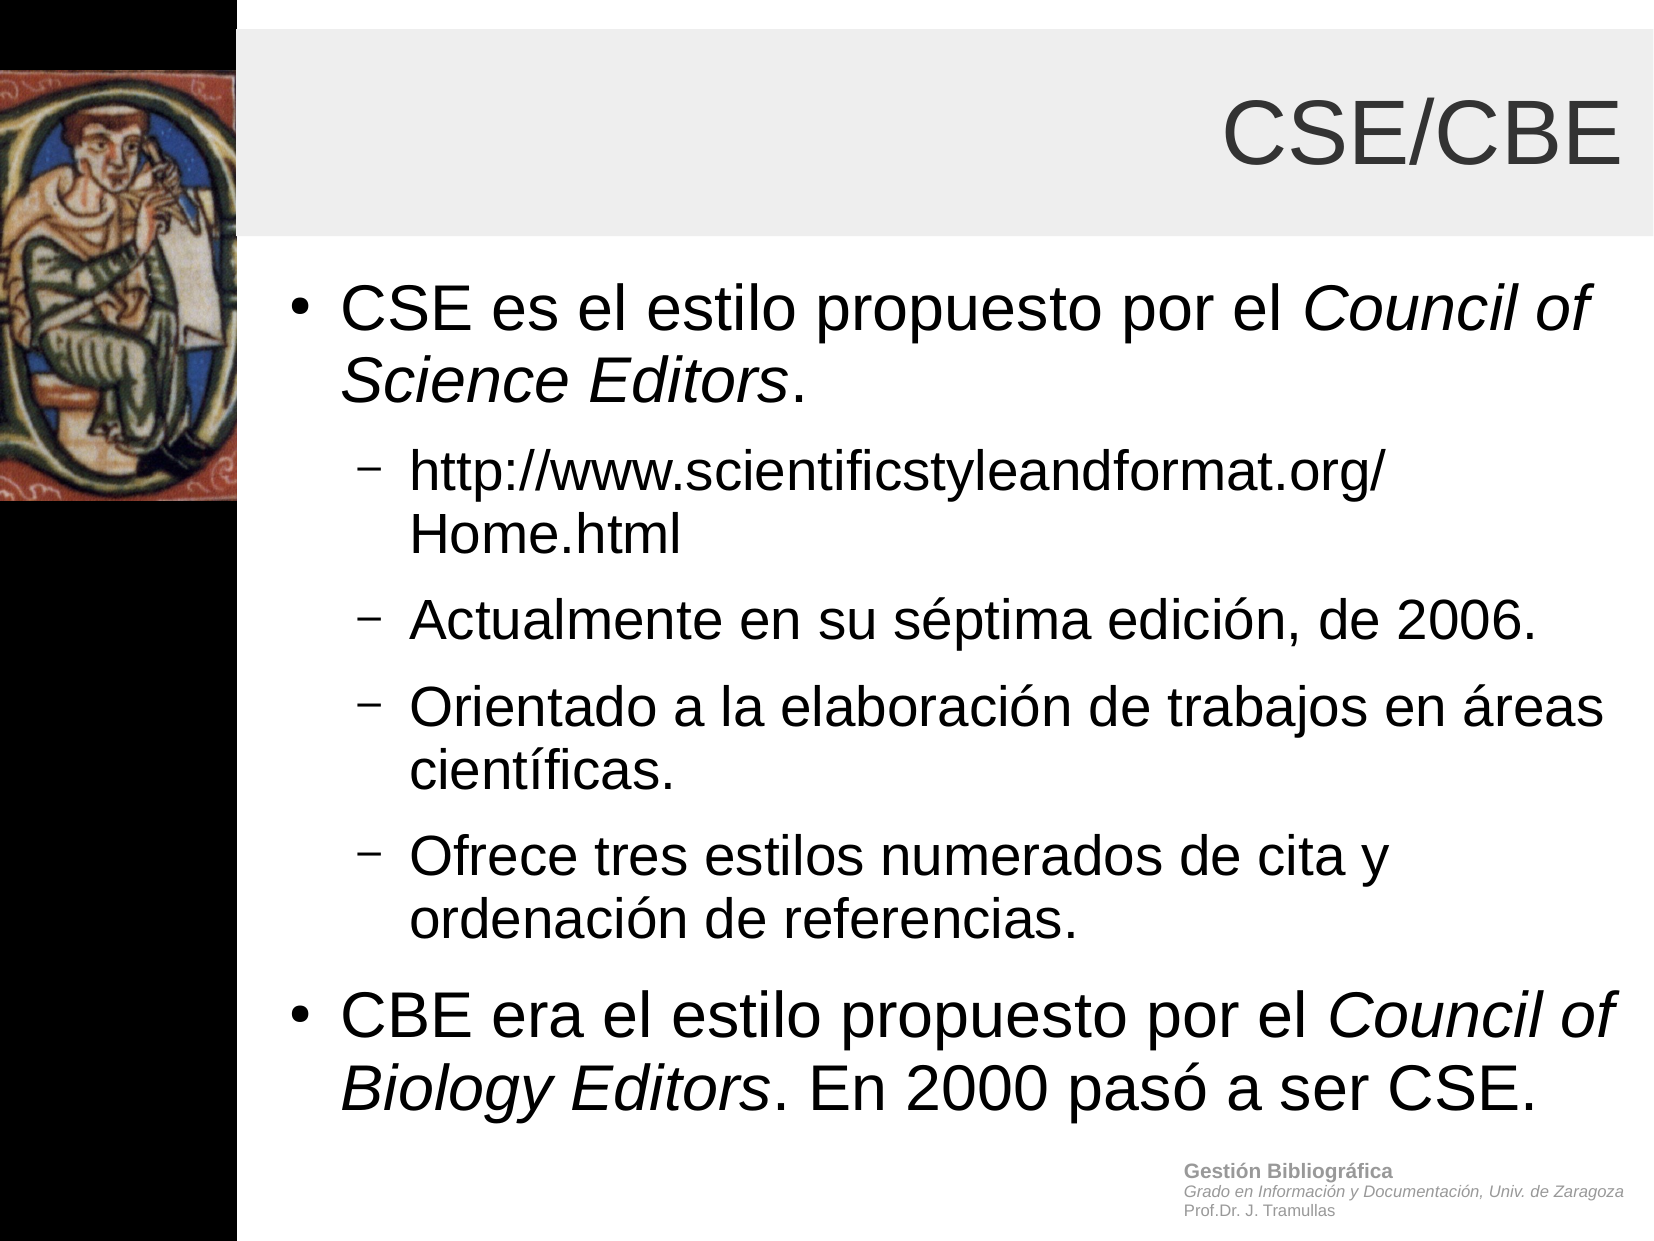

# CSE/CBE
CSE es el estilo propuesto por el Council of Science Editors.
http://www.scientificstyleandformat.org/Home.html
Actualmente en su séptima edición, de 2006.
Orientado a la elaboración de trabajos en áreas científicas.
Ofrece tres estilos numerados de cita y ordenación de referencias.
CBE era el estilo propuesto por el Council of Biology Editors. En 2000 pasó a ser CSE.